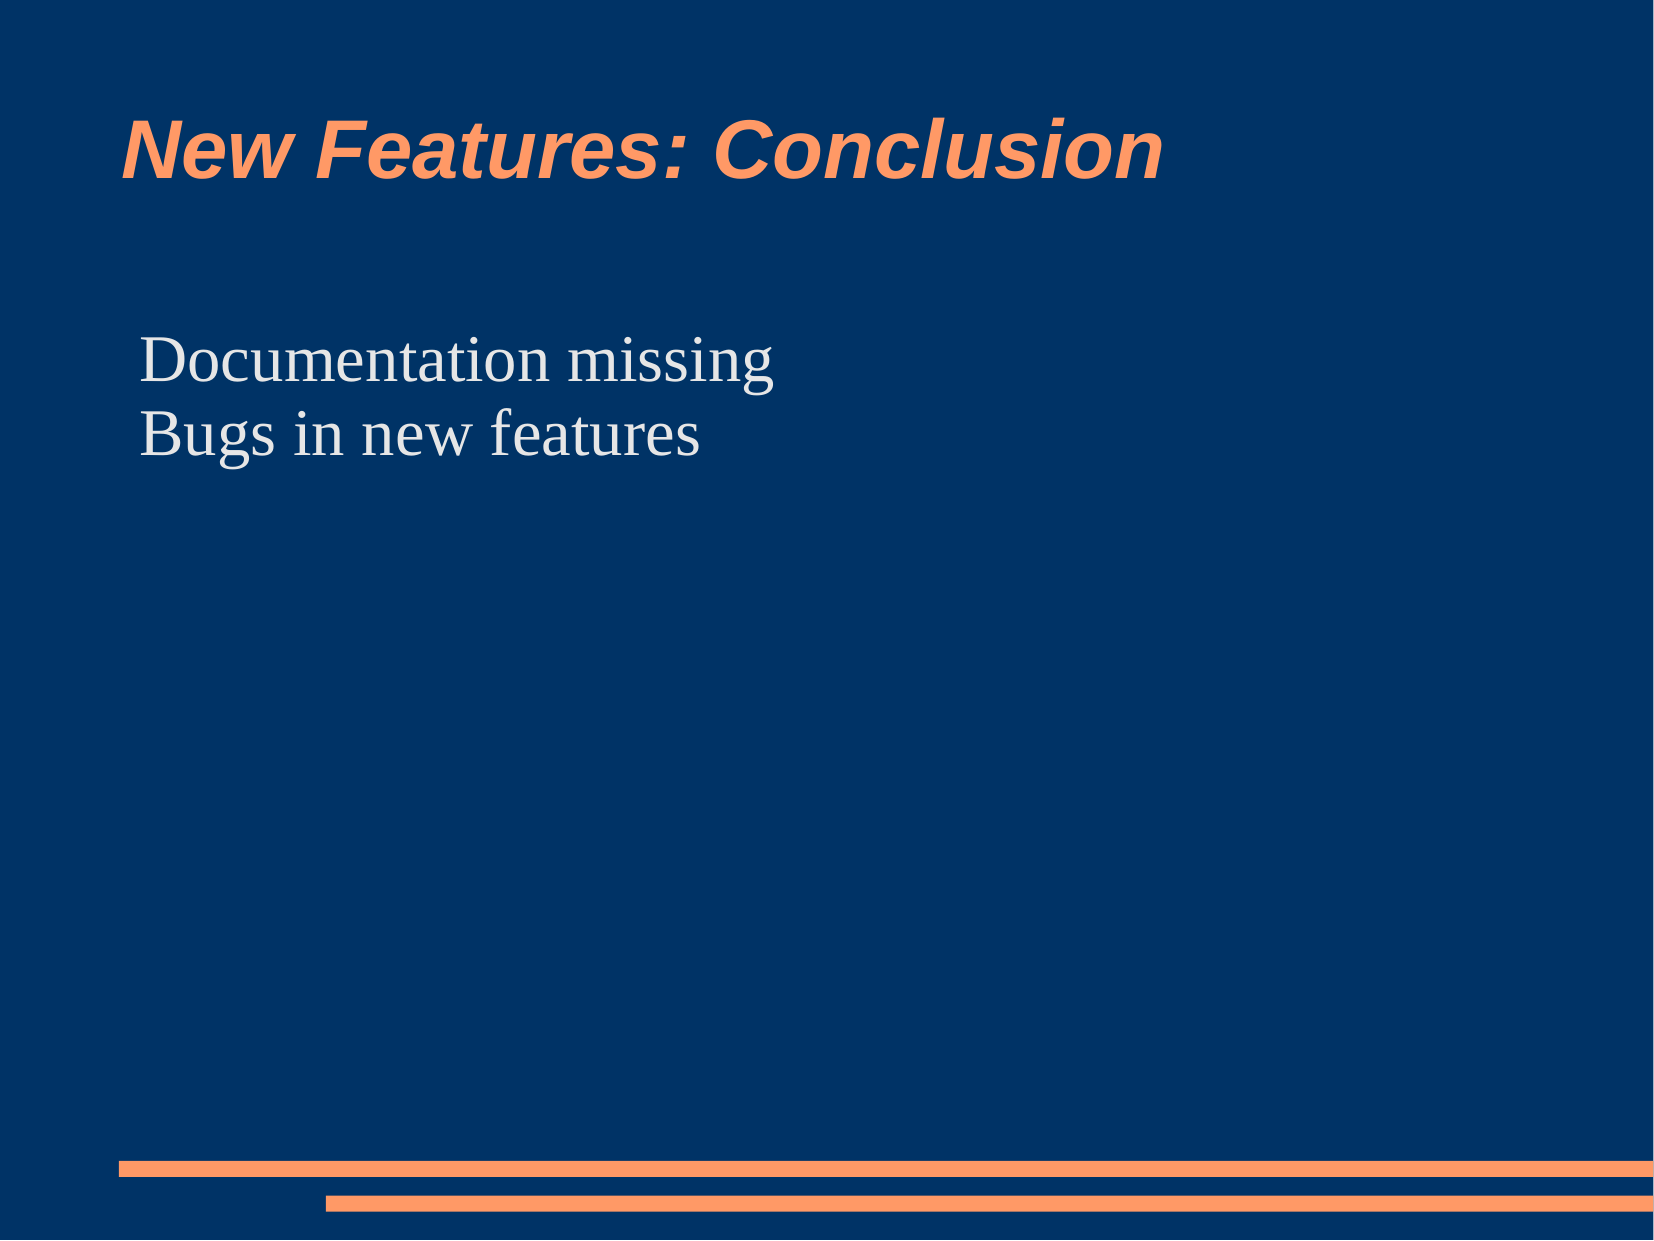

# New Features: Conclusion
Documentation missing
Bugs in new features